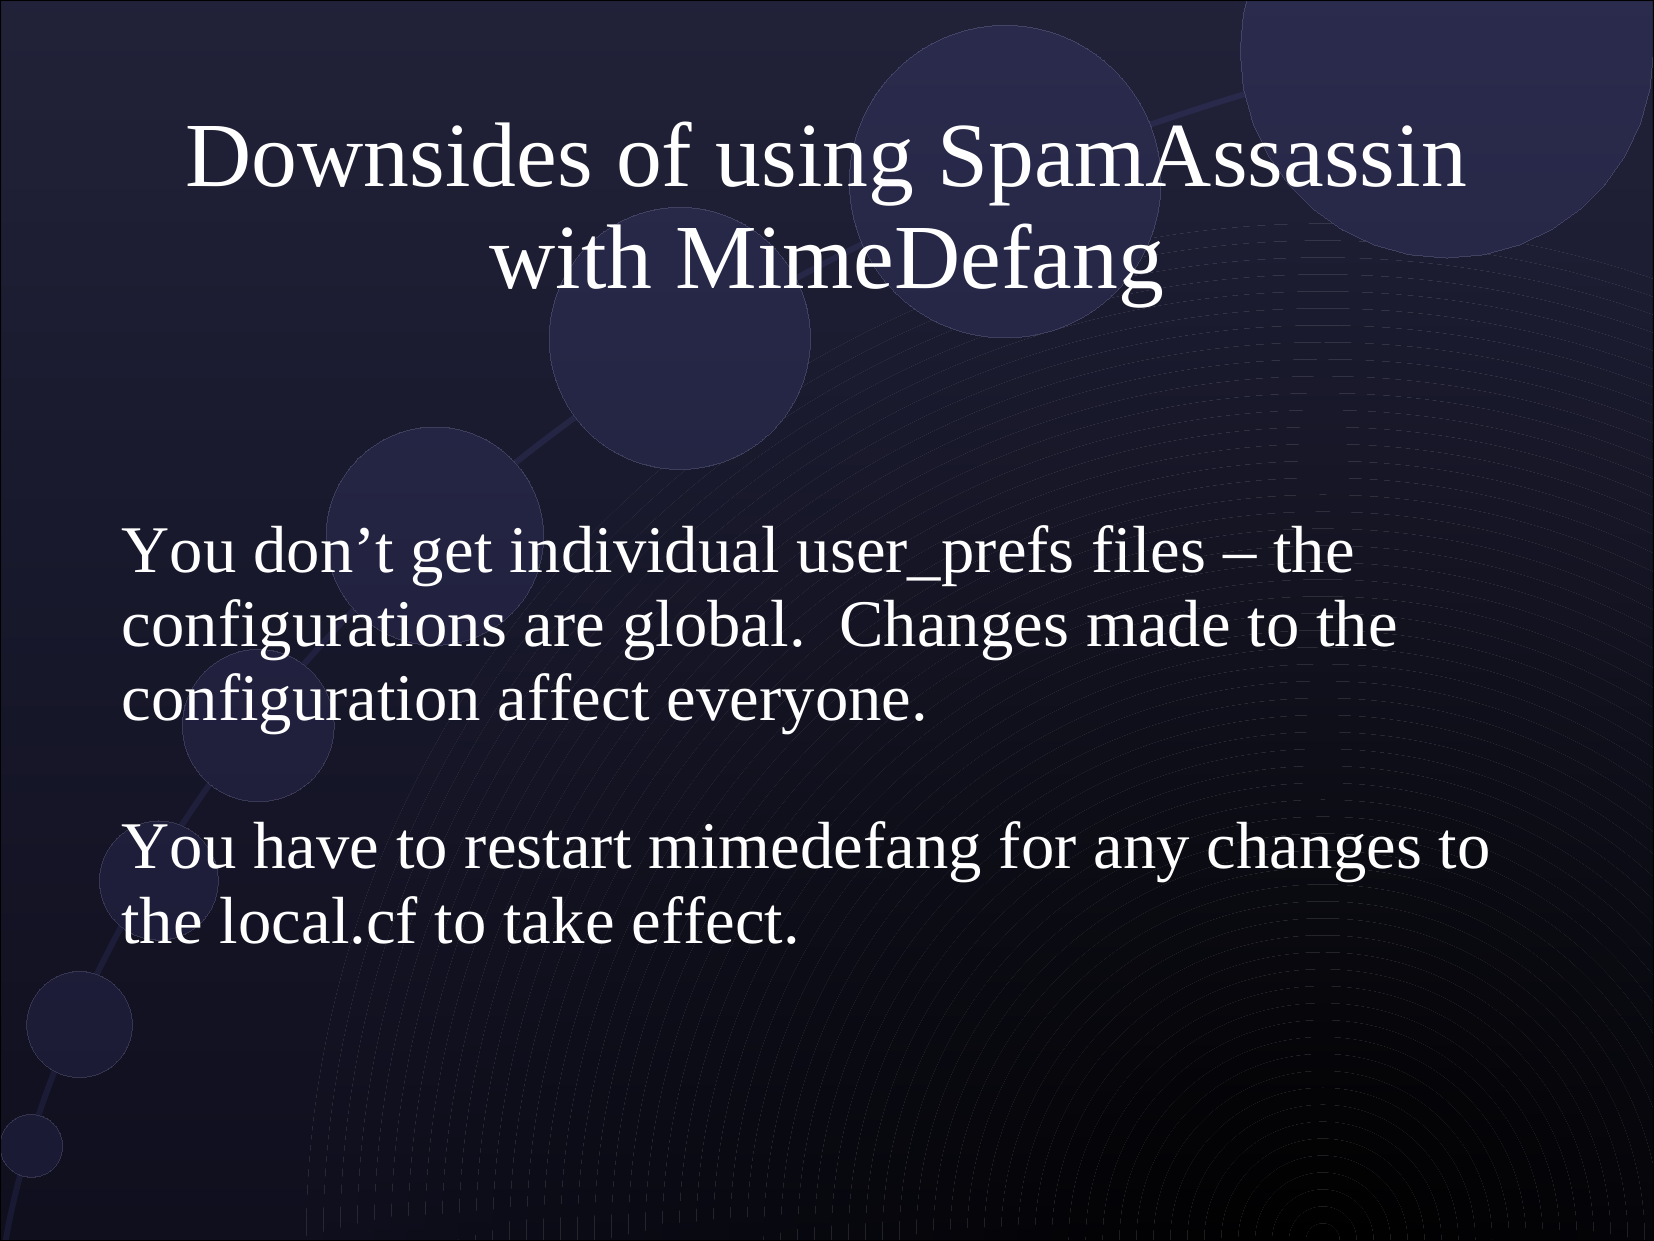

# Downsides of using SpamAssassin with MimeDefang
You don’t get individual user_prefs files – the configurations are global. Changes made to the configuration affect everyone.
You have to restart mimedefang for any changes to the local.cf to take effect.